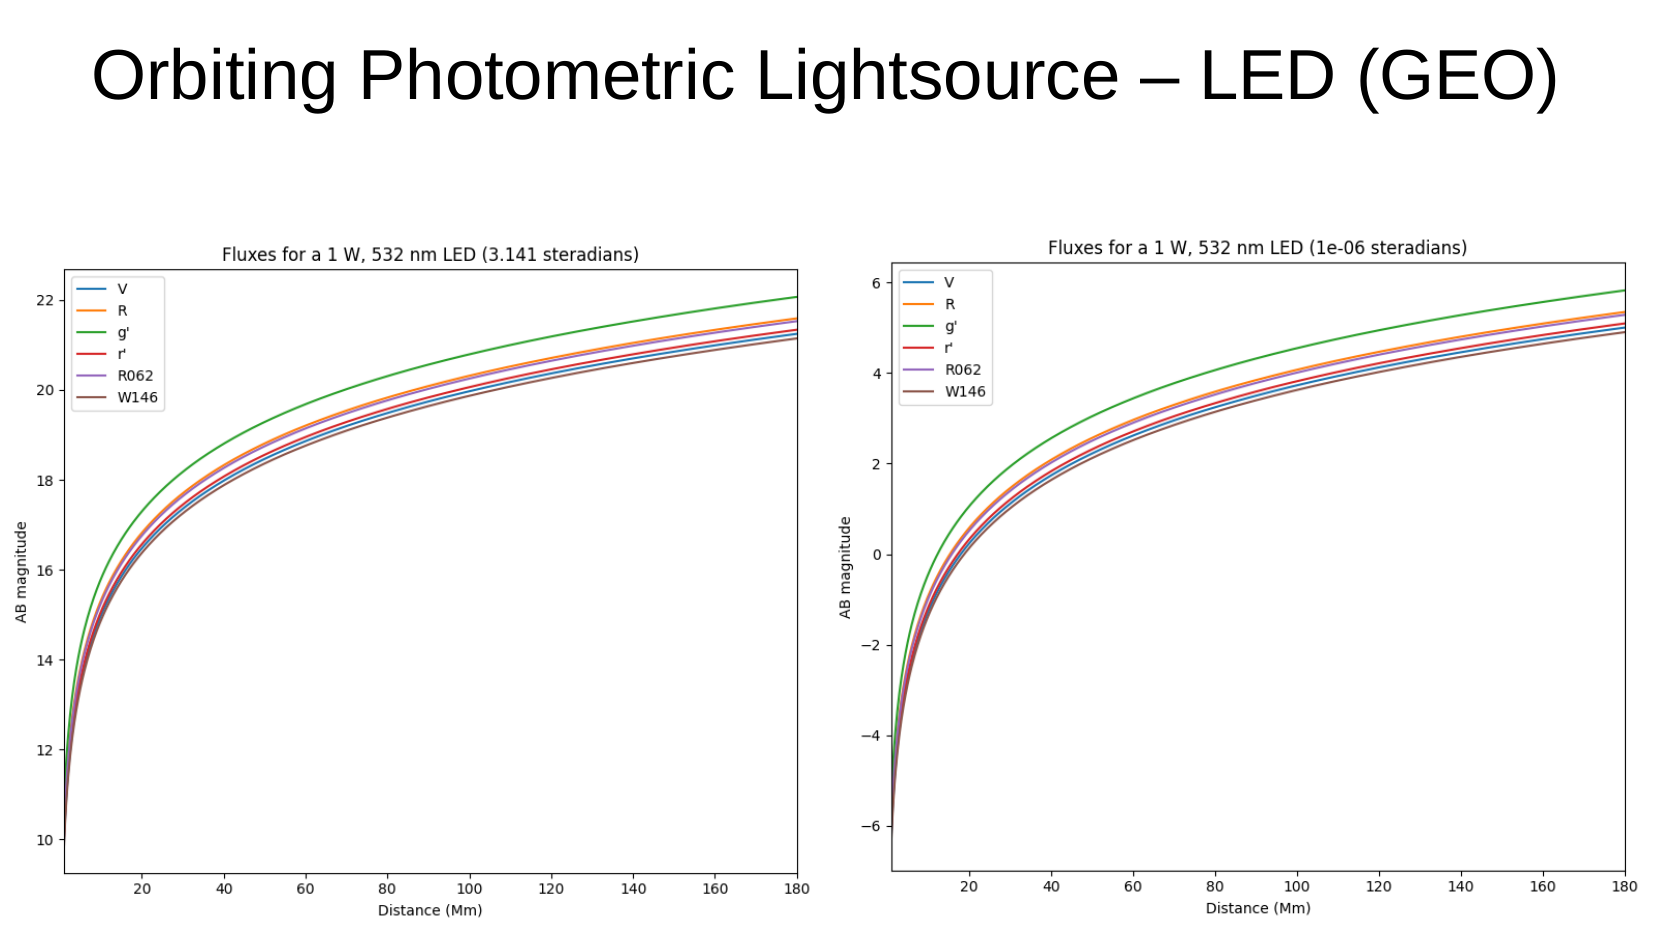

# Orbiting Photometric Lightsource – LED (GEO)